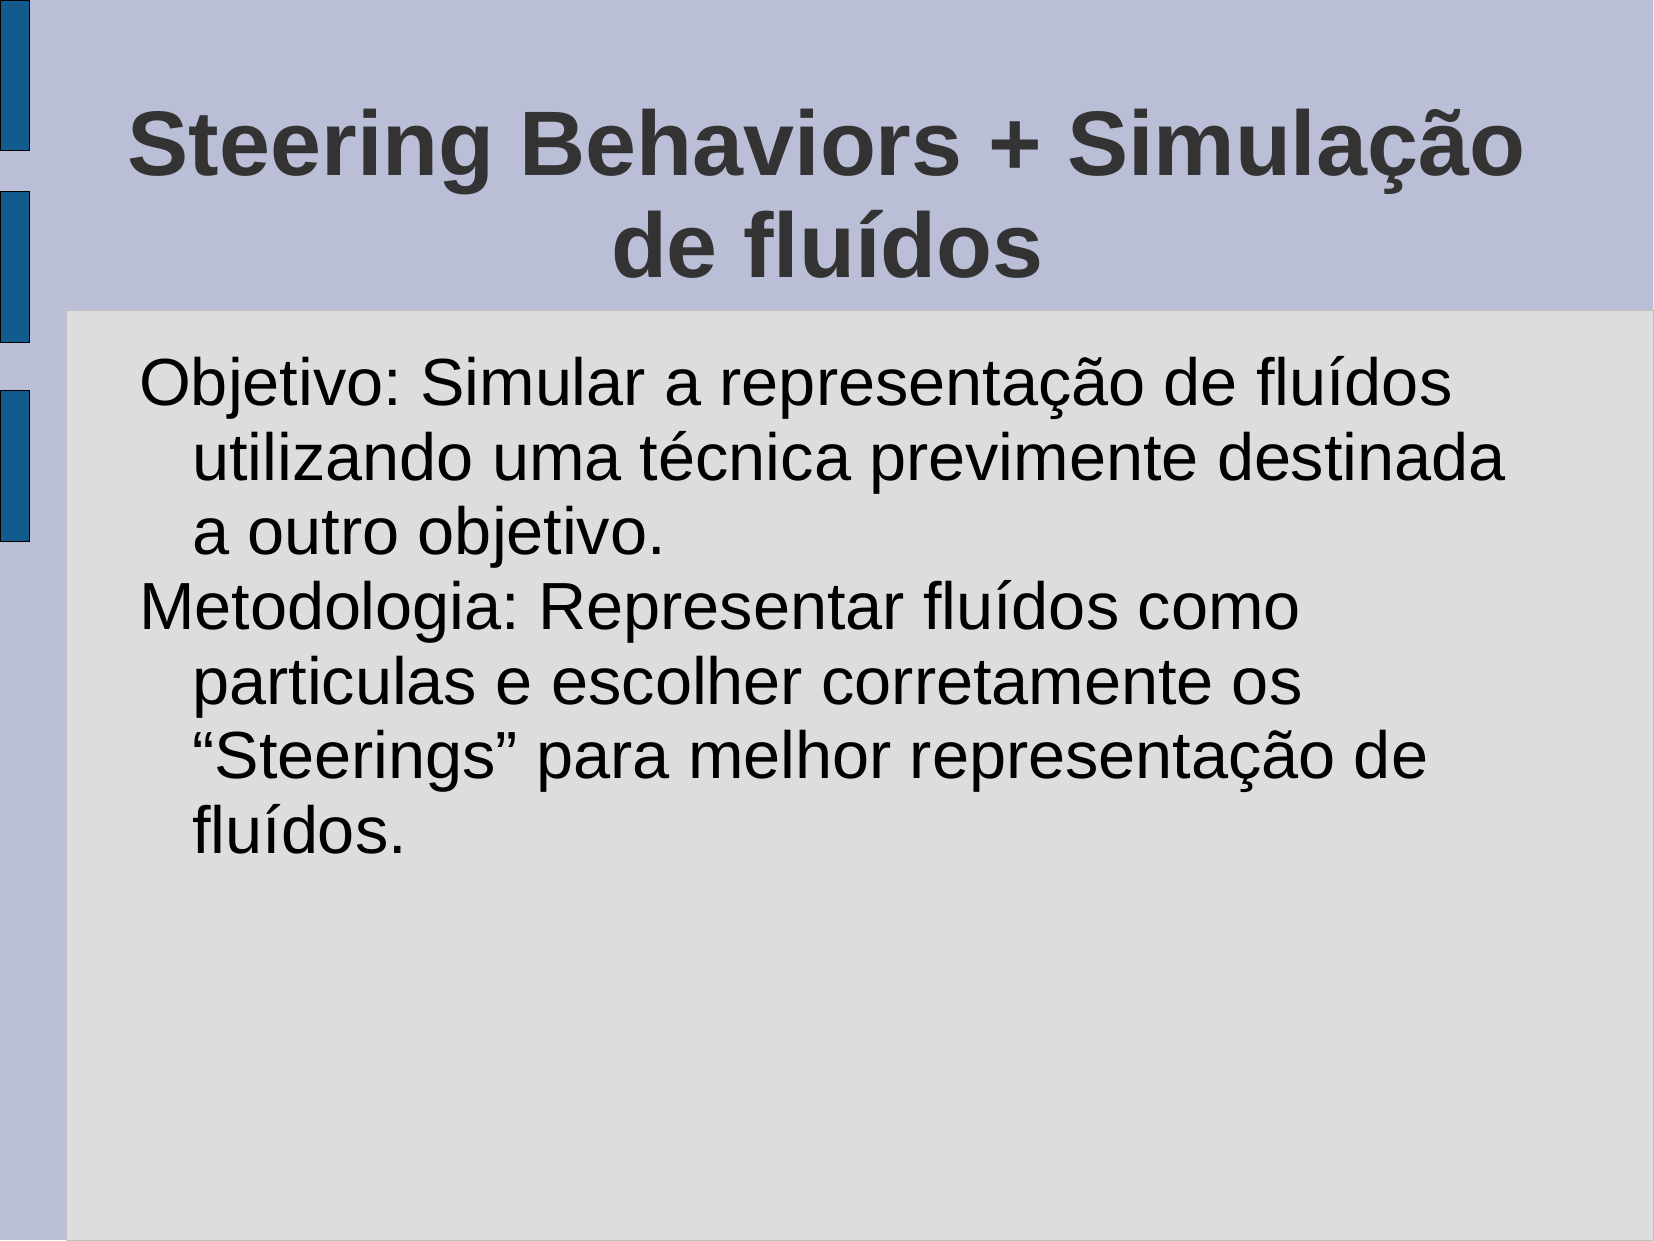

# Steering Behaviors + Simulação de fluídos
Objetivo: Simular a representação de fluídos utilizando uma técnica previmente destinada a outro objetivo.
Metodologia: Representar fluídos como particulas e escolher corretamente os “Steerings” para melhor representação de fluídos.